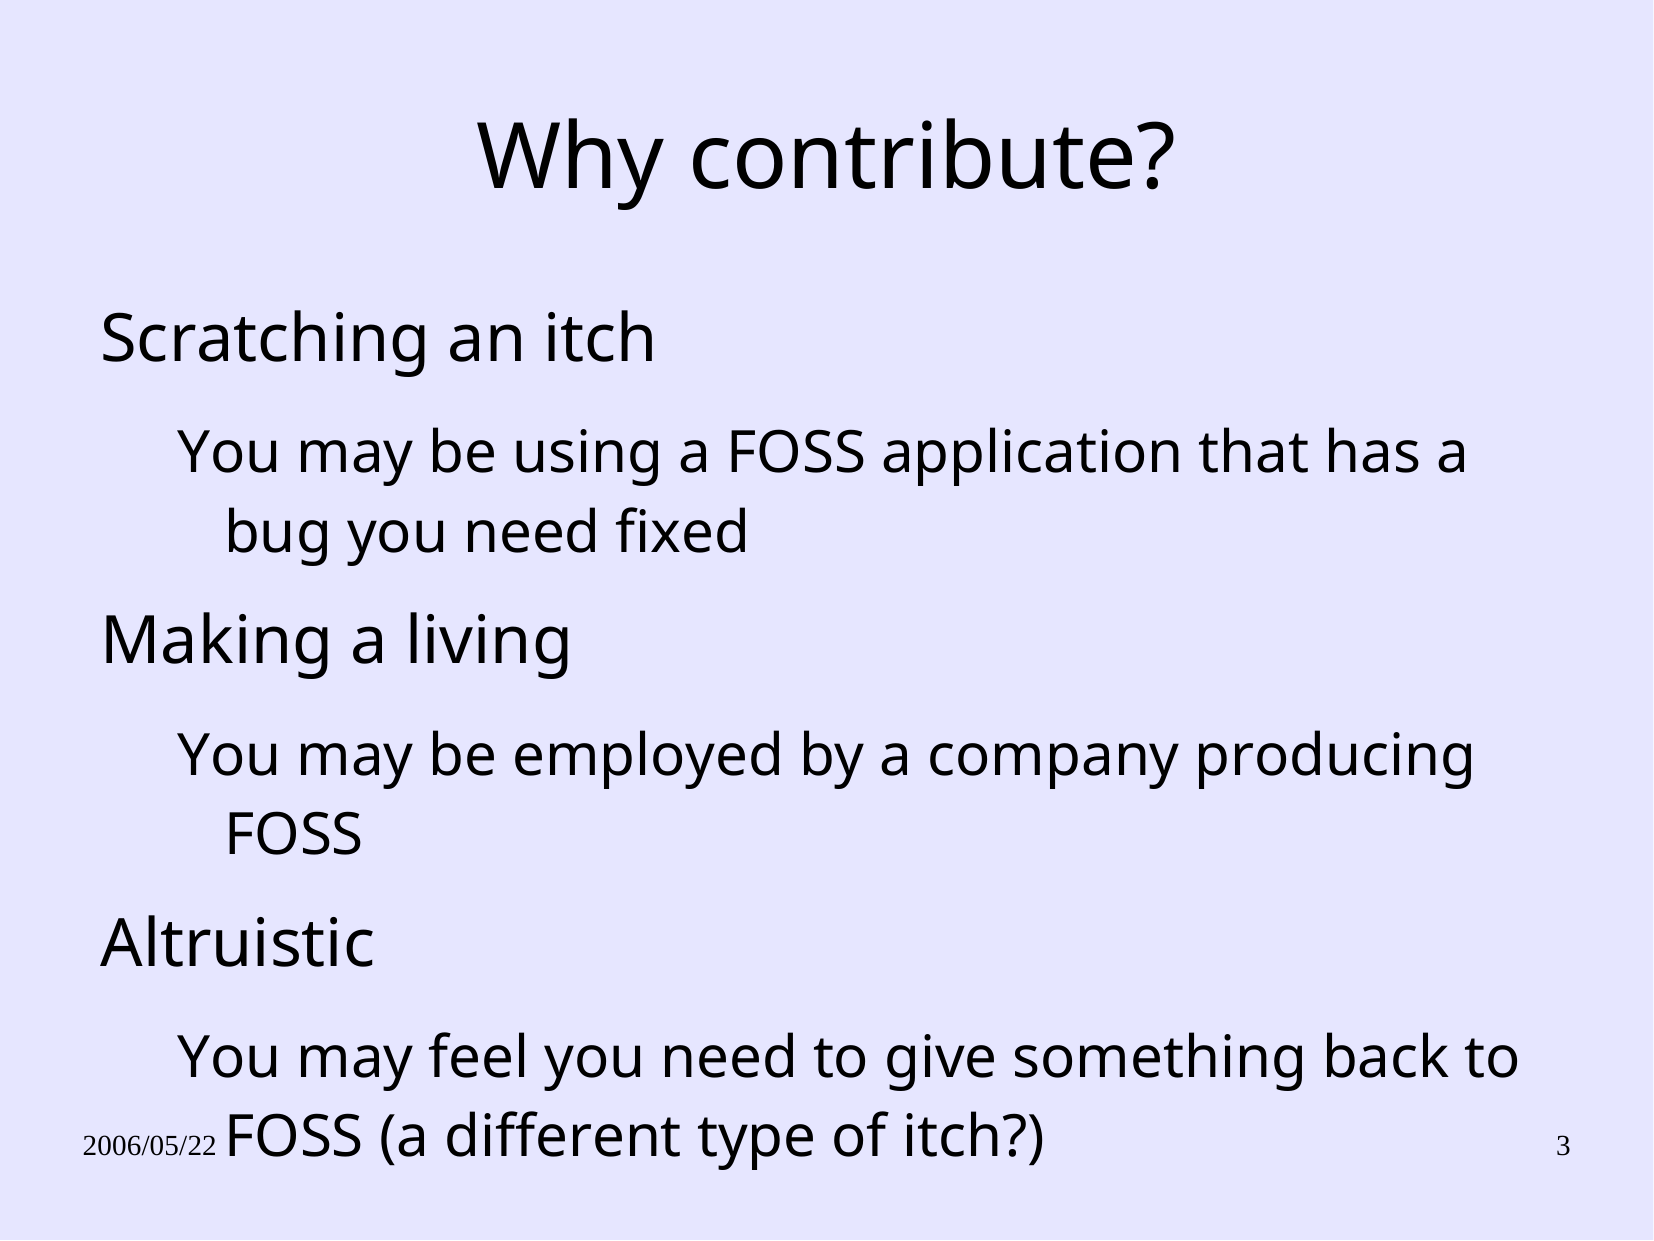

# Why contribute?
Scratching an itch
You may be using a FOSS application that has a bug you need fixed
Making a living
You may be employed by a company producing FOSS
Altruistic
You may feel you need to give something back to FOSS (a different type of itch?)
2006/05/22
3